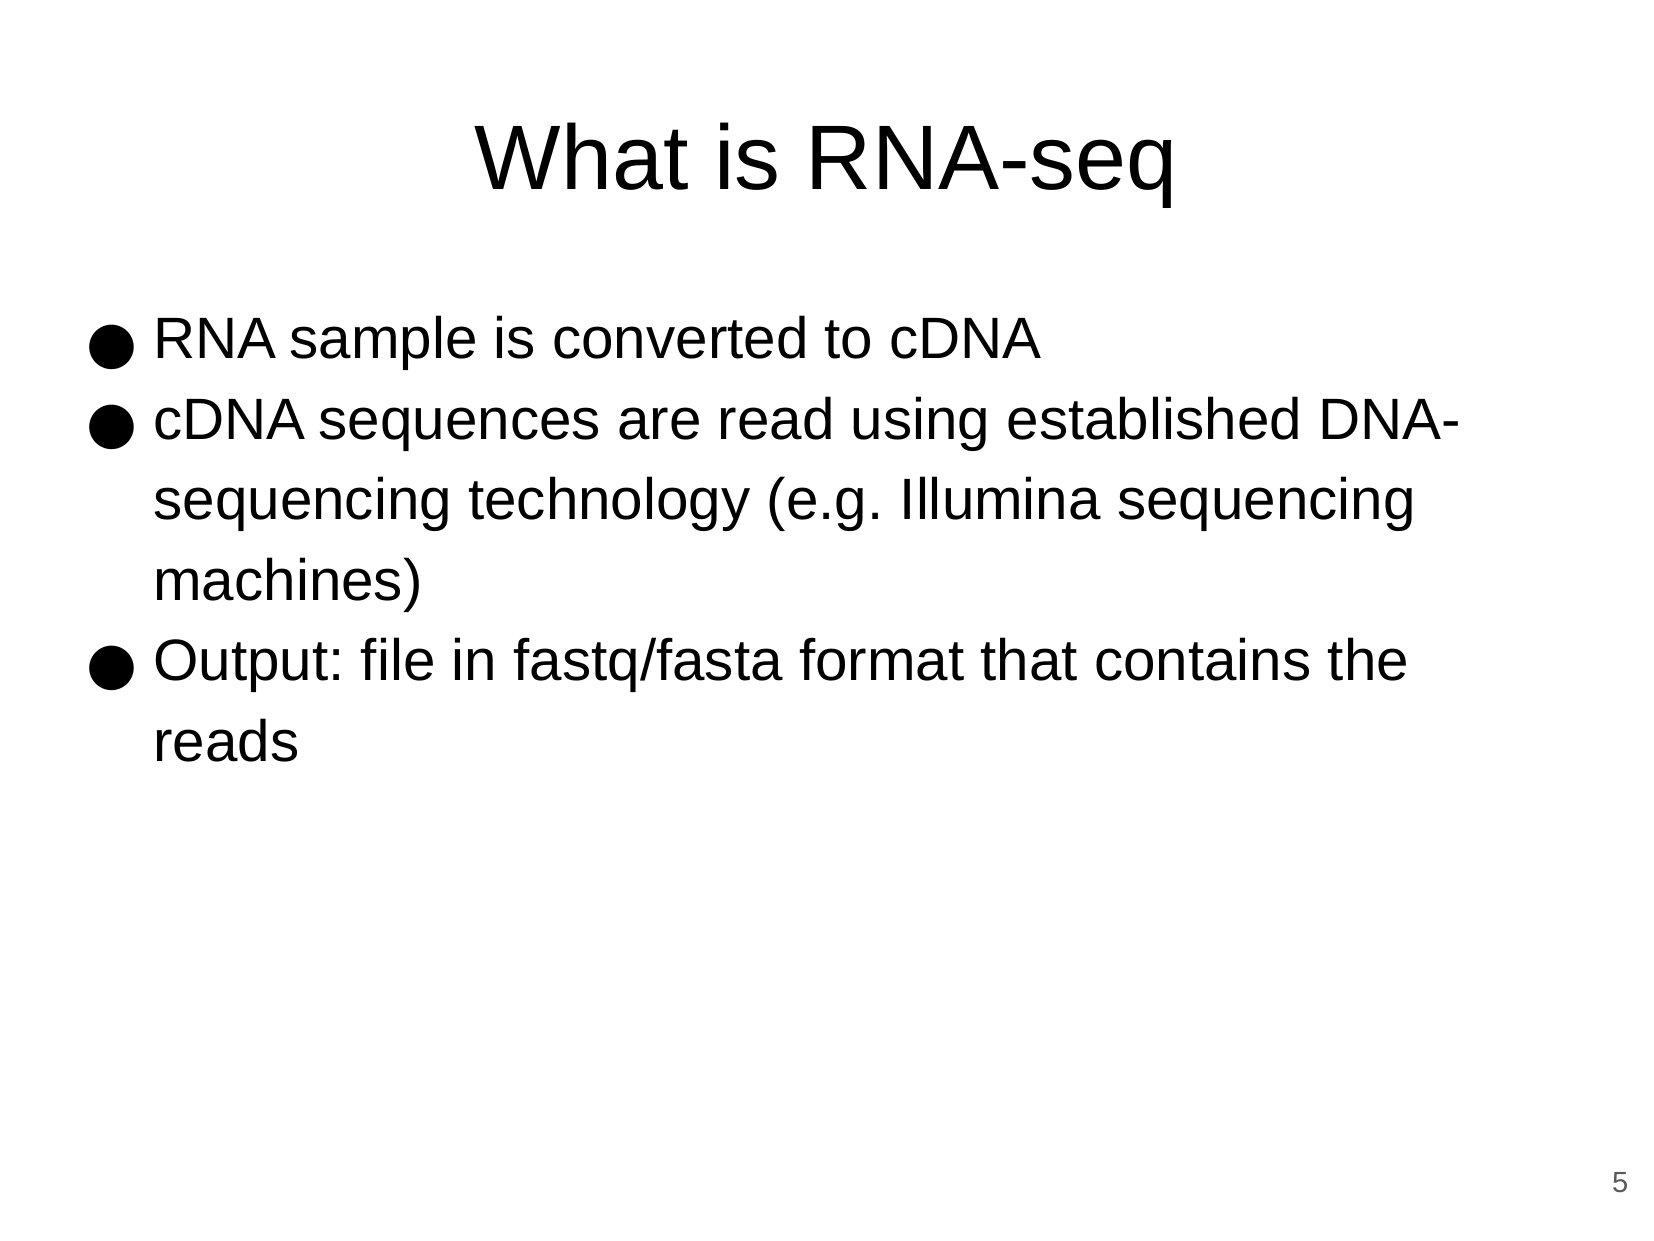

What is RNA-seq
RNA sample is converted to cDNA
cDNA sequences are read using established DNA-sequencing technology (e.g. Illumina sequencing machines)
Output: file in fastq/fasta format that contains the reads